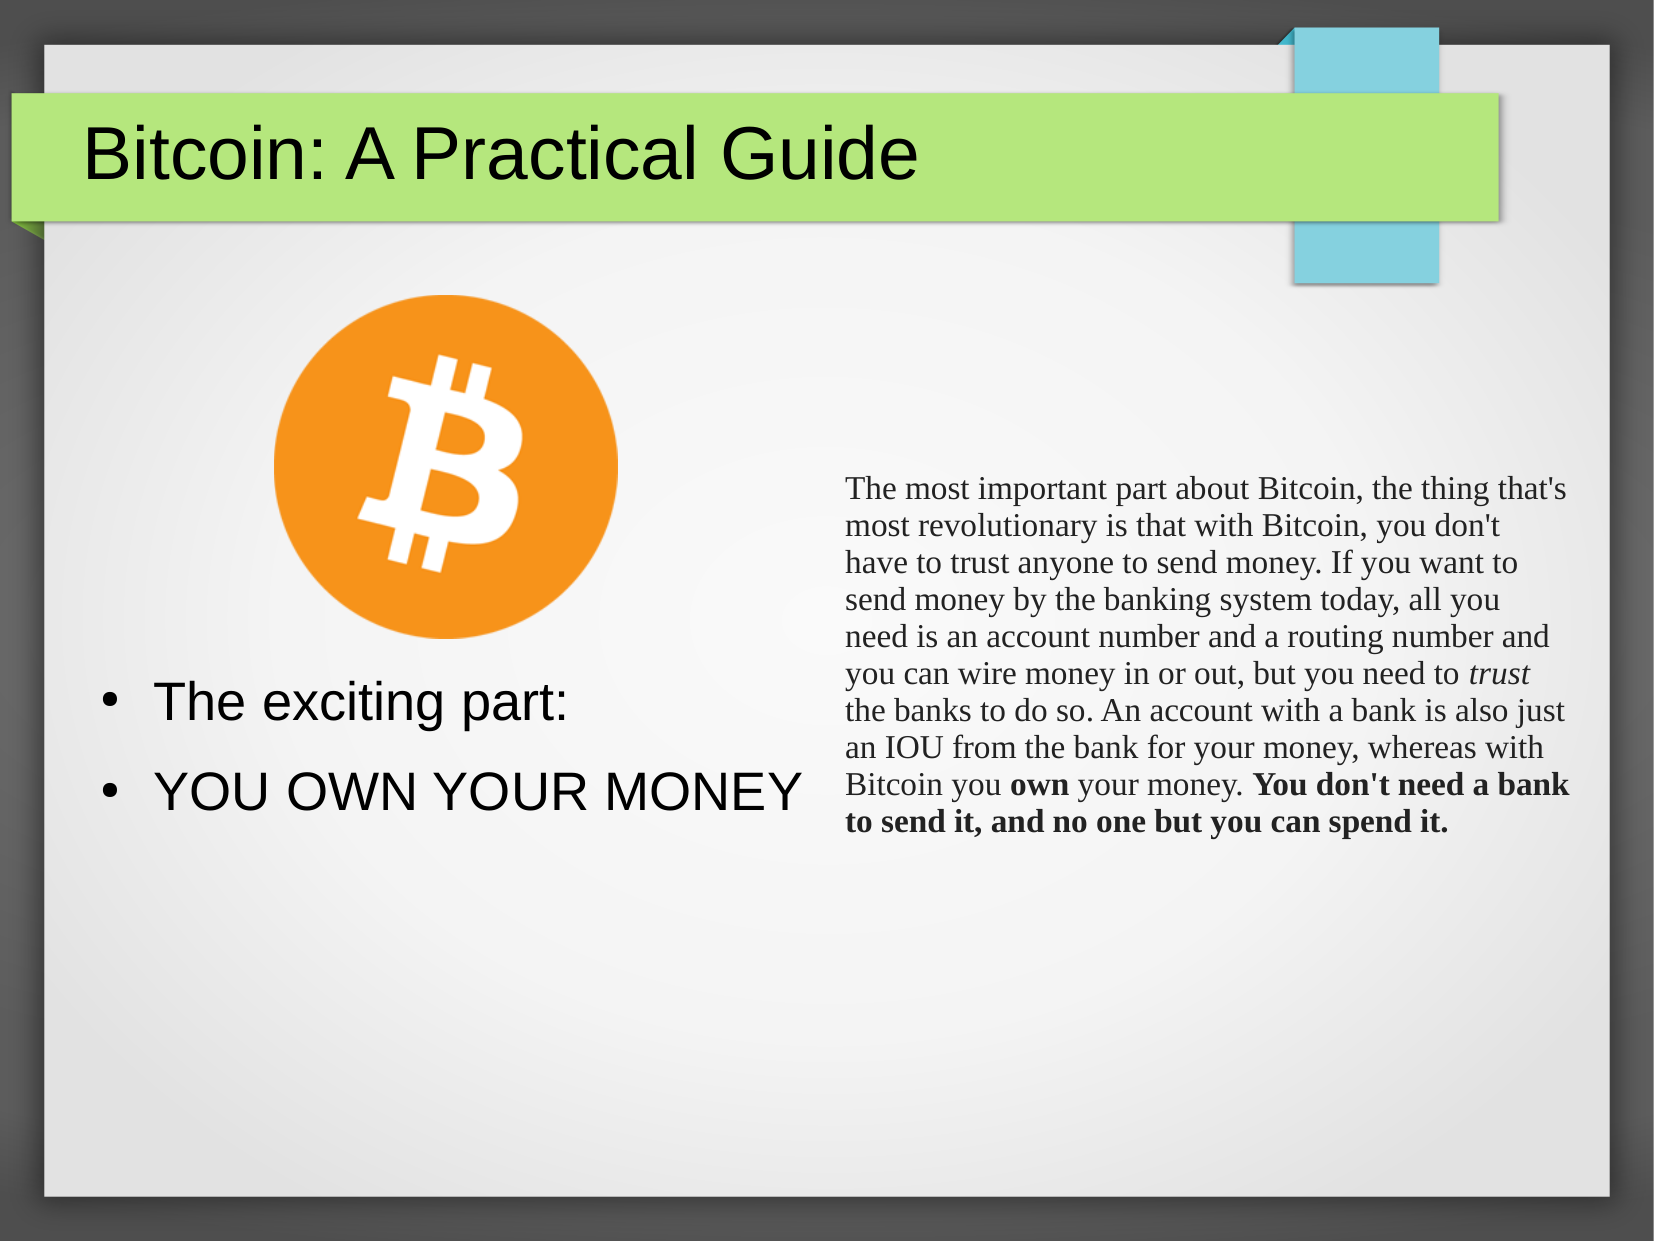

# Bitcoin: A Practical Guide
The most important part about Bitcoin, the thing that's most revolutionary is that with Bitcoin, you don't have to trust anyone to send money. If you want to send money by the banking system today, all you need is an account number and a routing number and you can wire money in or out, but you need to trust the banks to do so. An account with a bank is also just an IOU from the bank for your money, whereas with Bitcoin you own your money. You don't need a bank to send it, and no one but you can spend it.
The exciting part:
YOU OWN YOUR MONEY